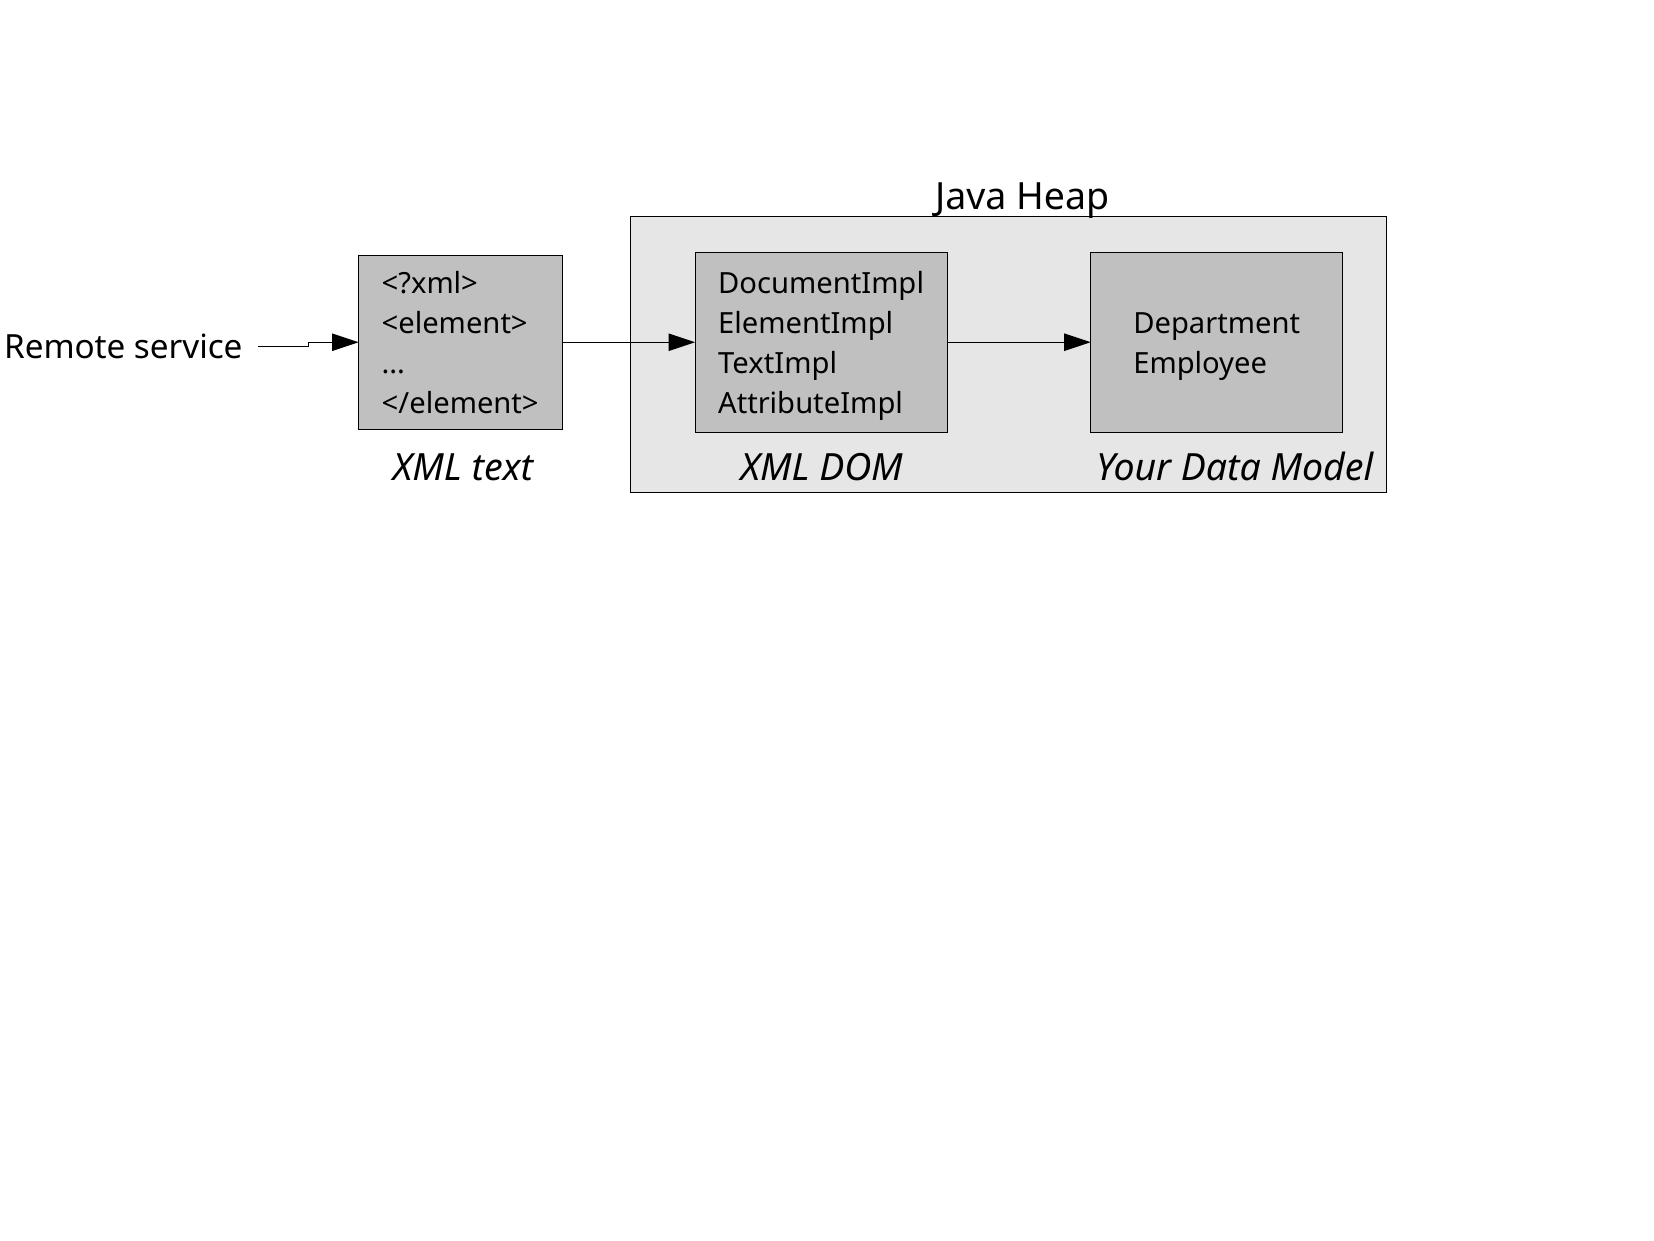

Java Heap
DocumentImpl
ElementImpl
TextImpl
AttributeImpl
XML DOM
Department
Employee
Your Data Model
<?xml>
<element>
...
</element>
XML text
Remote service